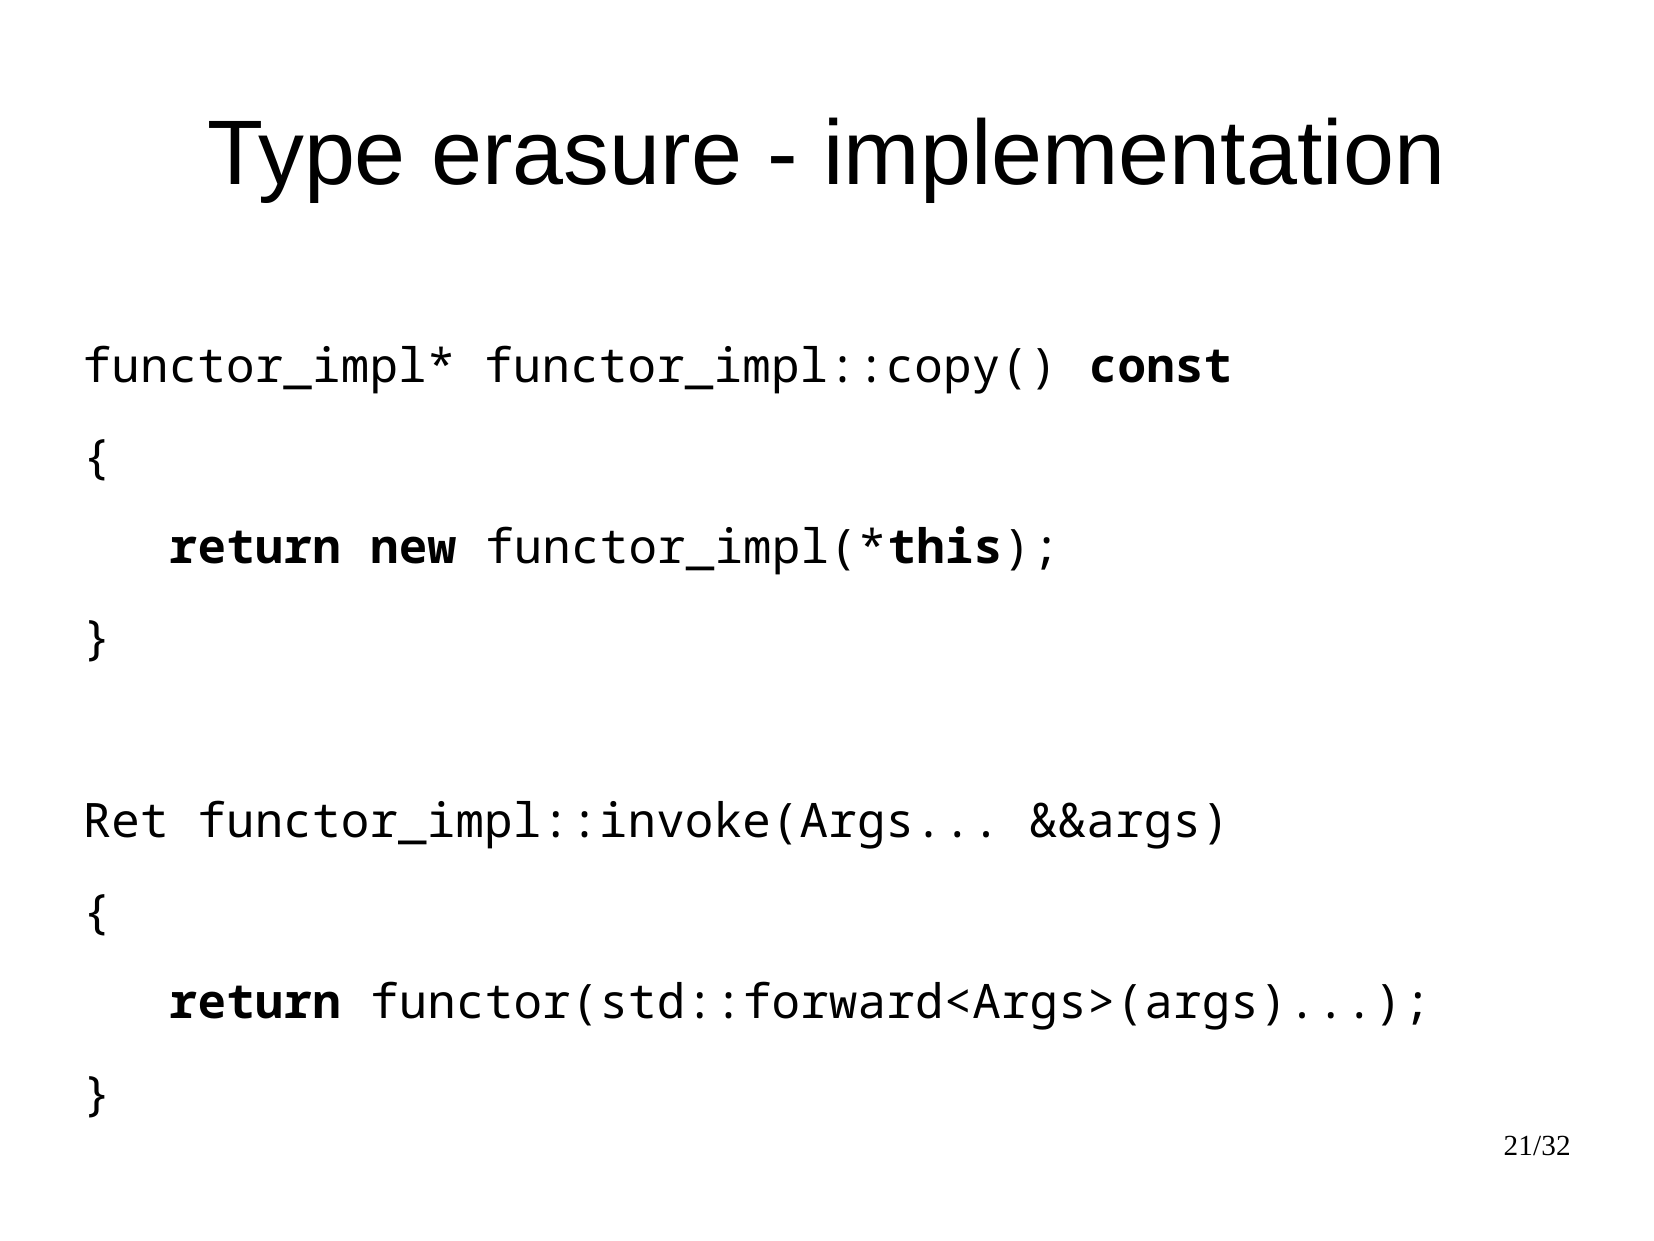

# Type erasure - implementation
functor_impl* functor_impl::copy() const
{
 return new functor_impl(*this);
}
Ret functor_impl::invoke(Args... &&args)
{
 return functor(std::forward<Args>(args)...);
}
21